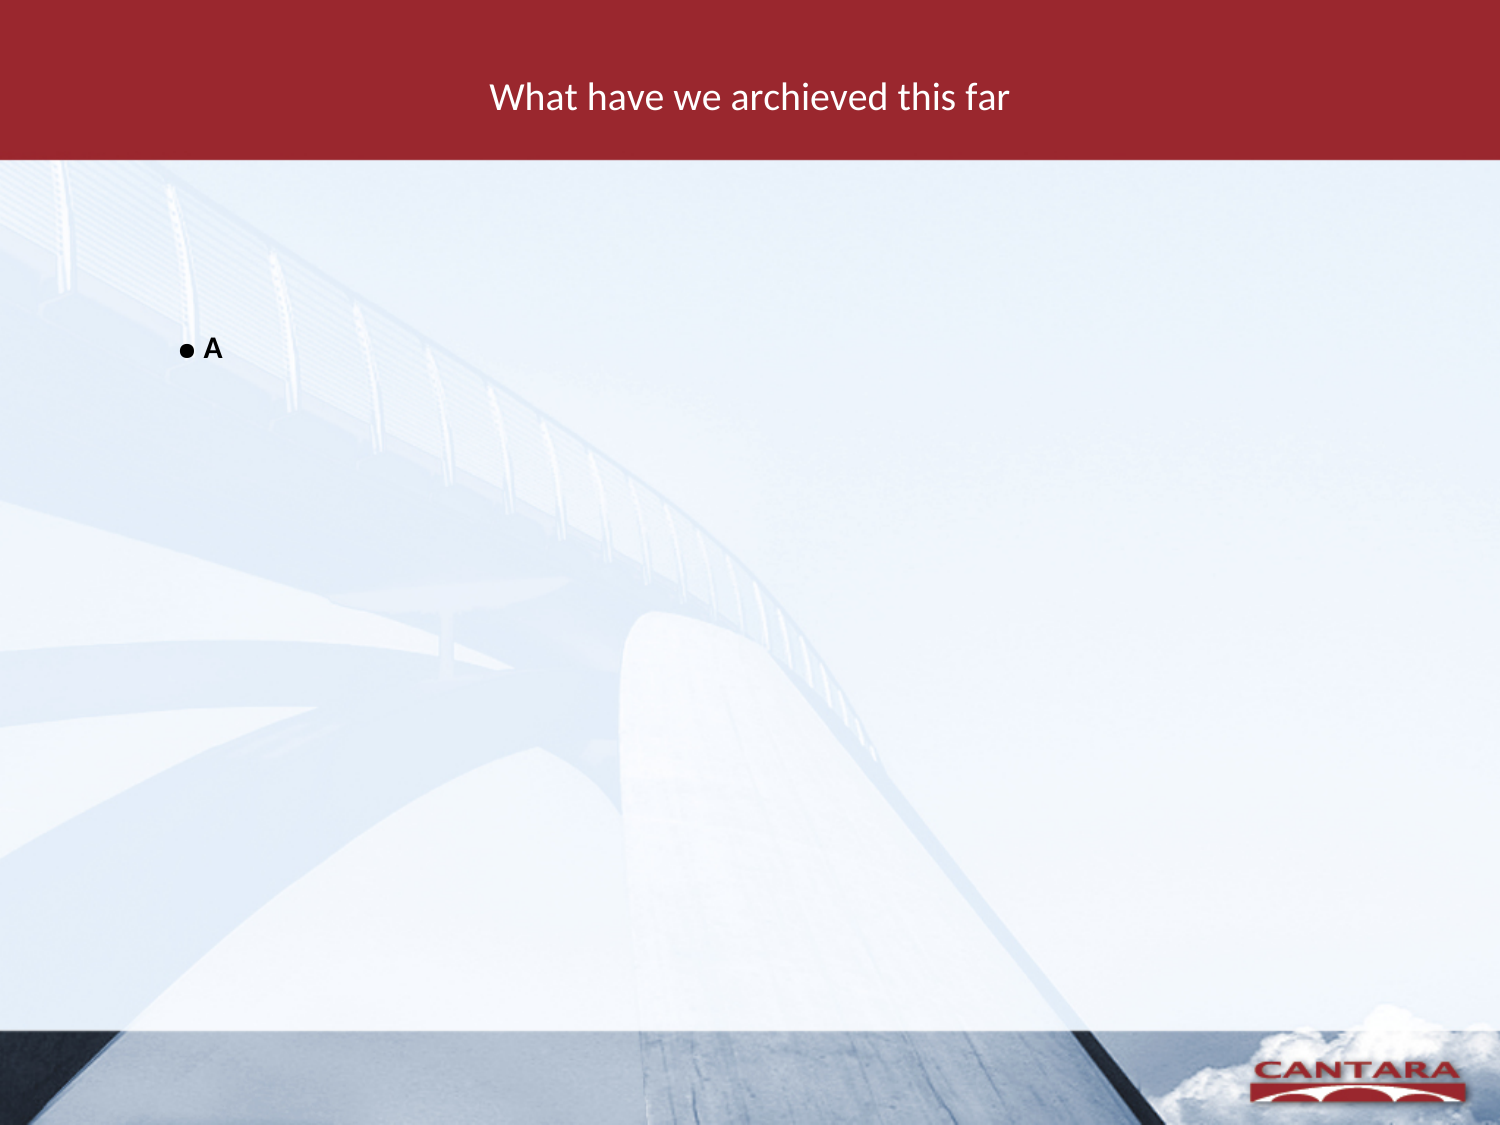

What have we archieved this far
 A